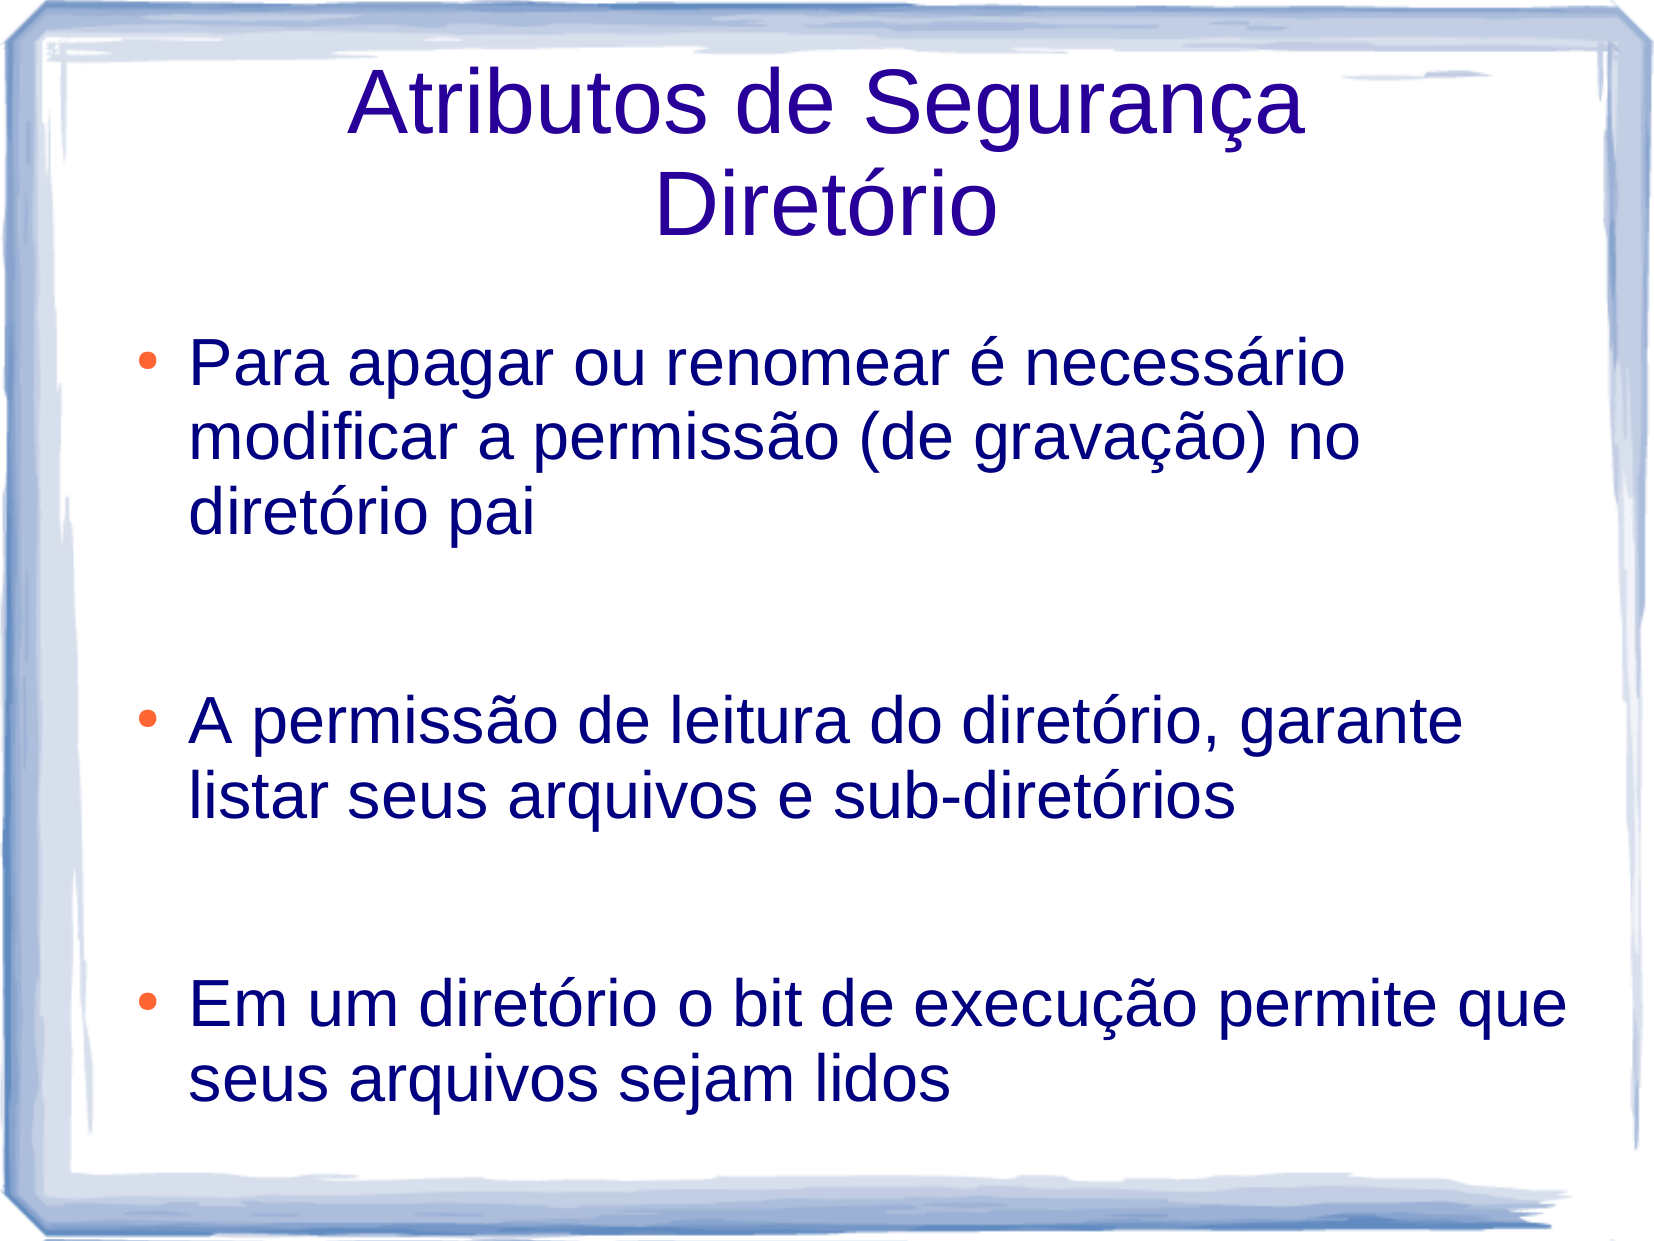

# Atributos de Segurança Diretório
Para apagar ou renomear é necessário modificar a permissão (de gravação) no diretório pai
A permissão de leitura do diretório, garante listar seus arquivos e sub-diretórios
Em um diretório o bit de execução permite que seus arquivos sejam lidos